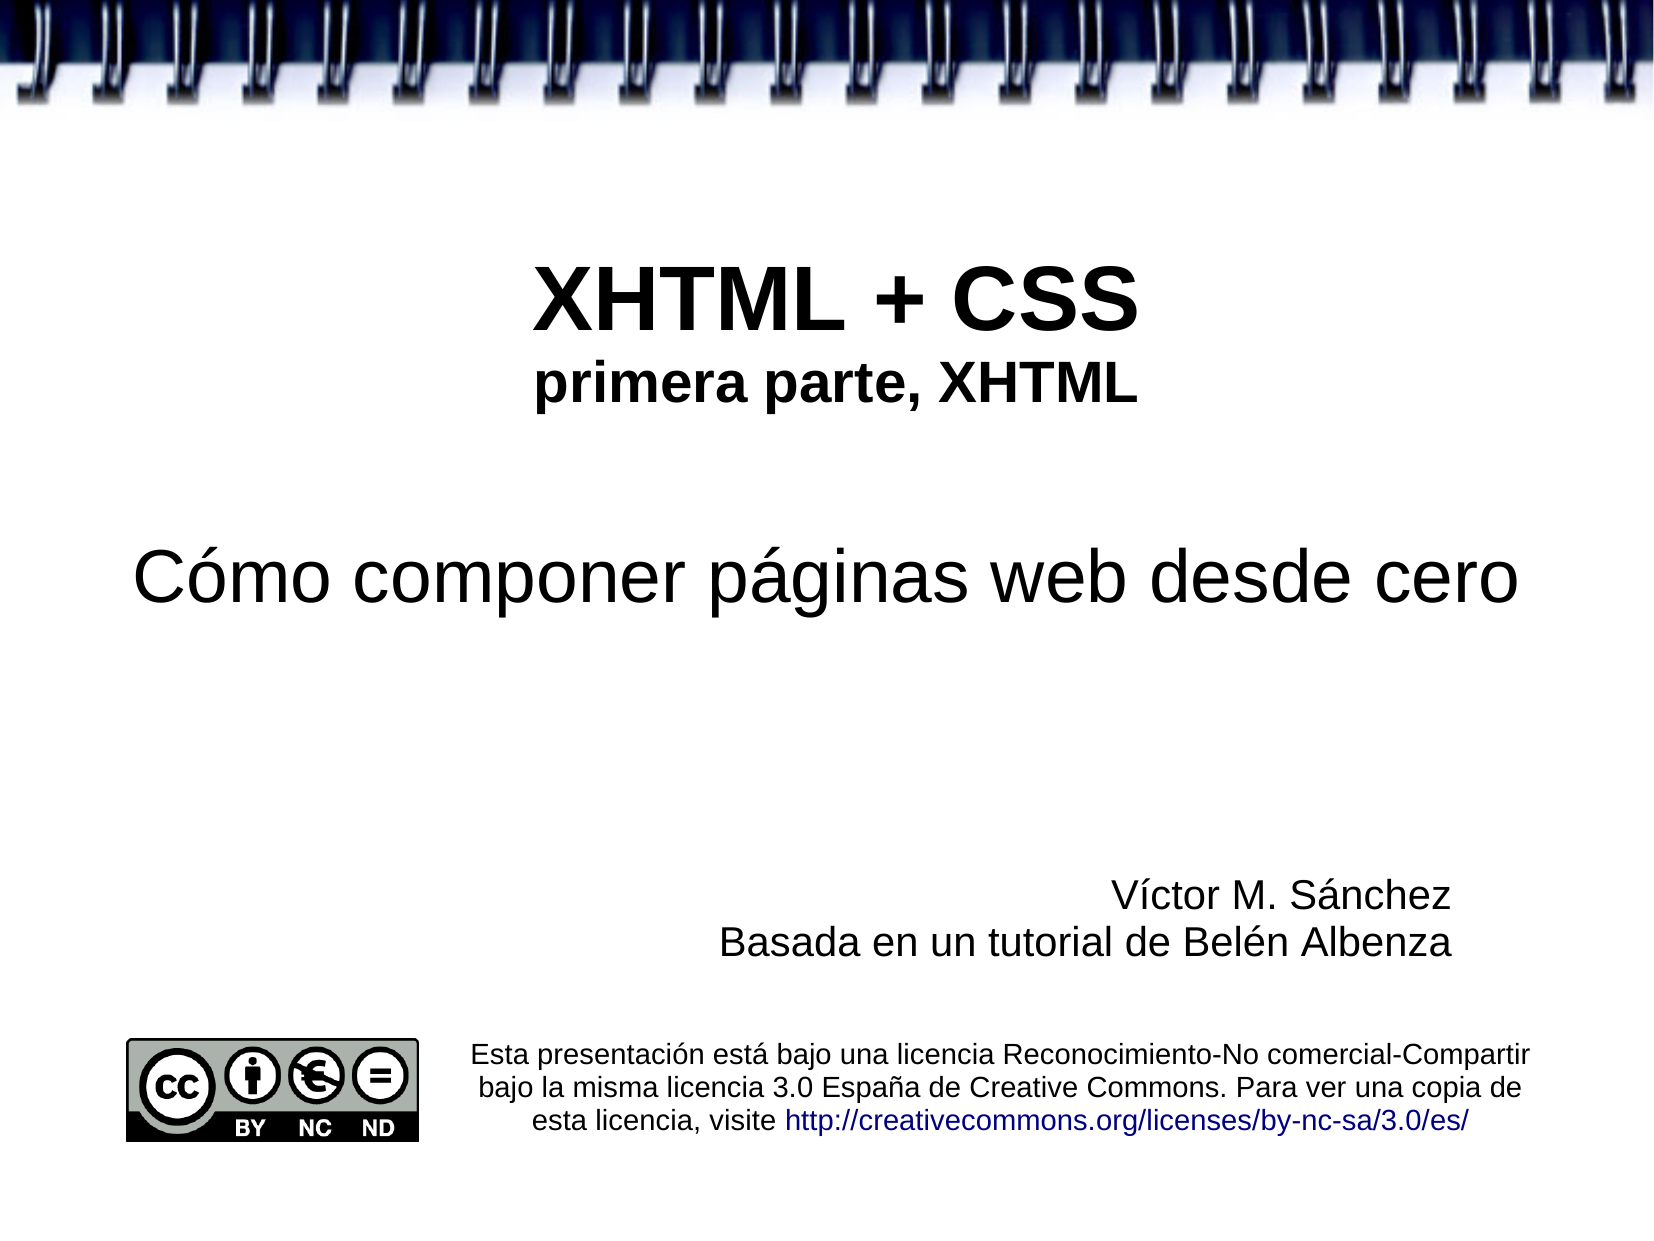

# XHTML + CSS primera parte, XHTML
Cómo componer páginas web desde cero
Víctor M. Sánchez
Basada en un tutorial de Belén Albenza
Esta presentación está bajo una licencia Reconocimiento-No comercial-Compartir bajo la misma licencia 3.0 España de Creative Commons. Para ver una copia de esta licencia, visite http://creativecommons.org/licenses/by-nc-sa/3.0/es/